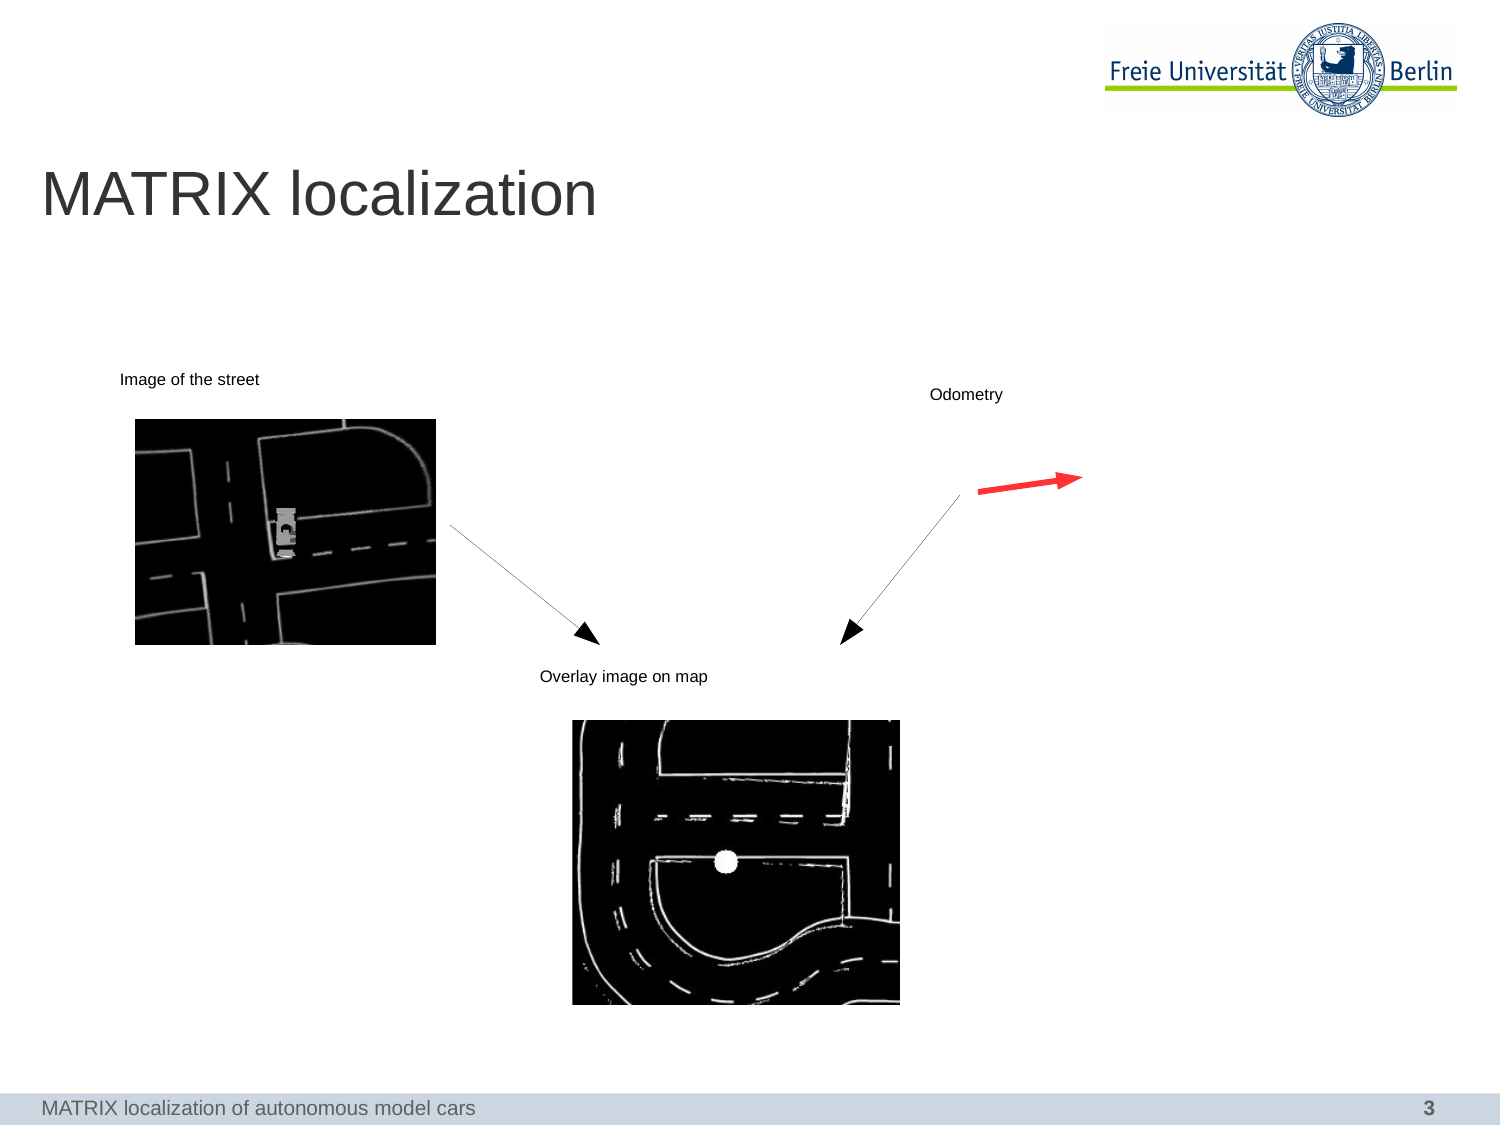

# MATRIX localization
Image of the street
Odometry
Overlay image on map
MATRIX localization of autonomous model cars